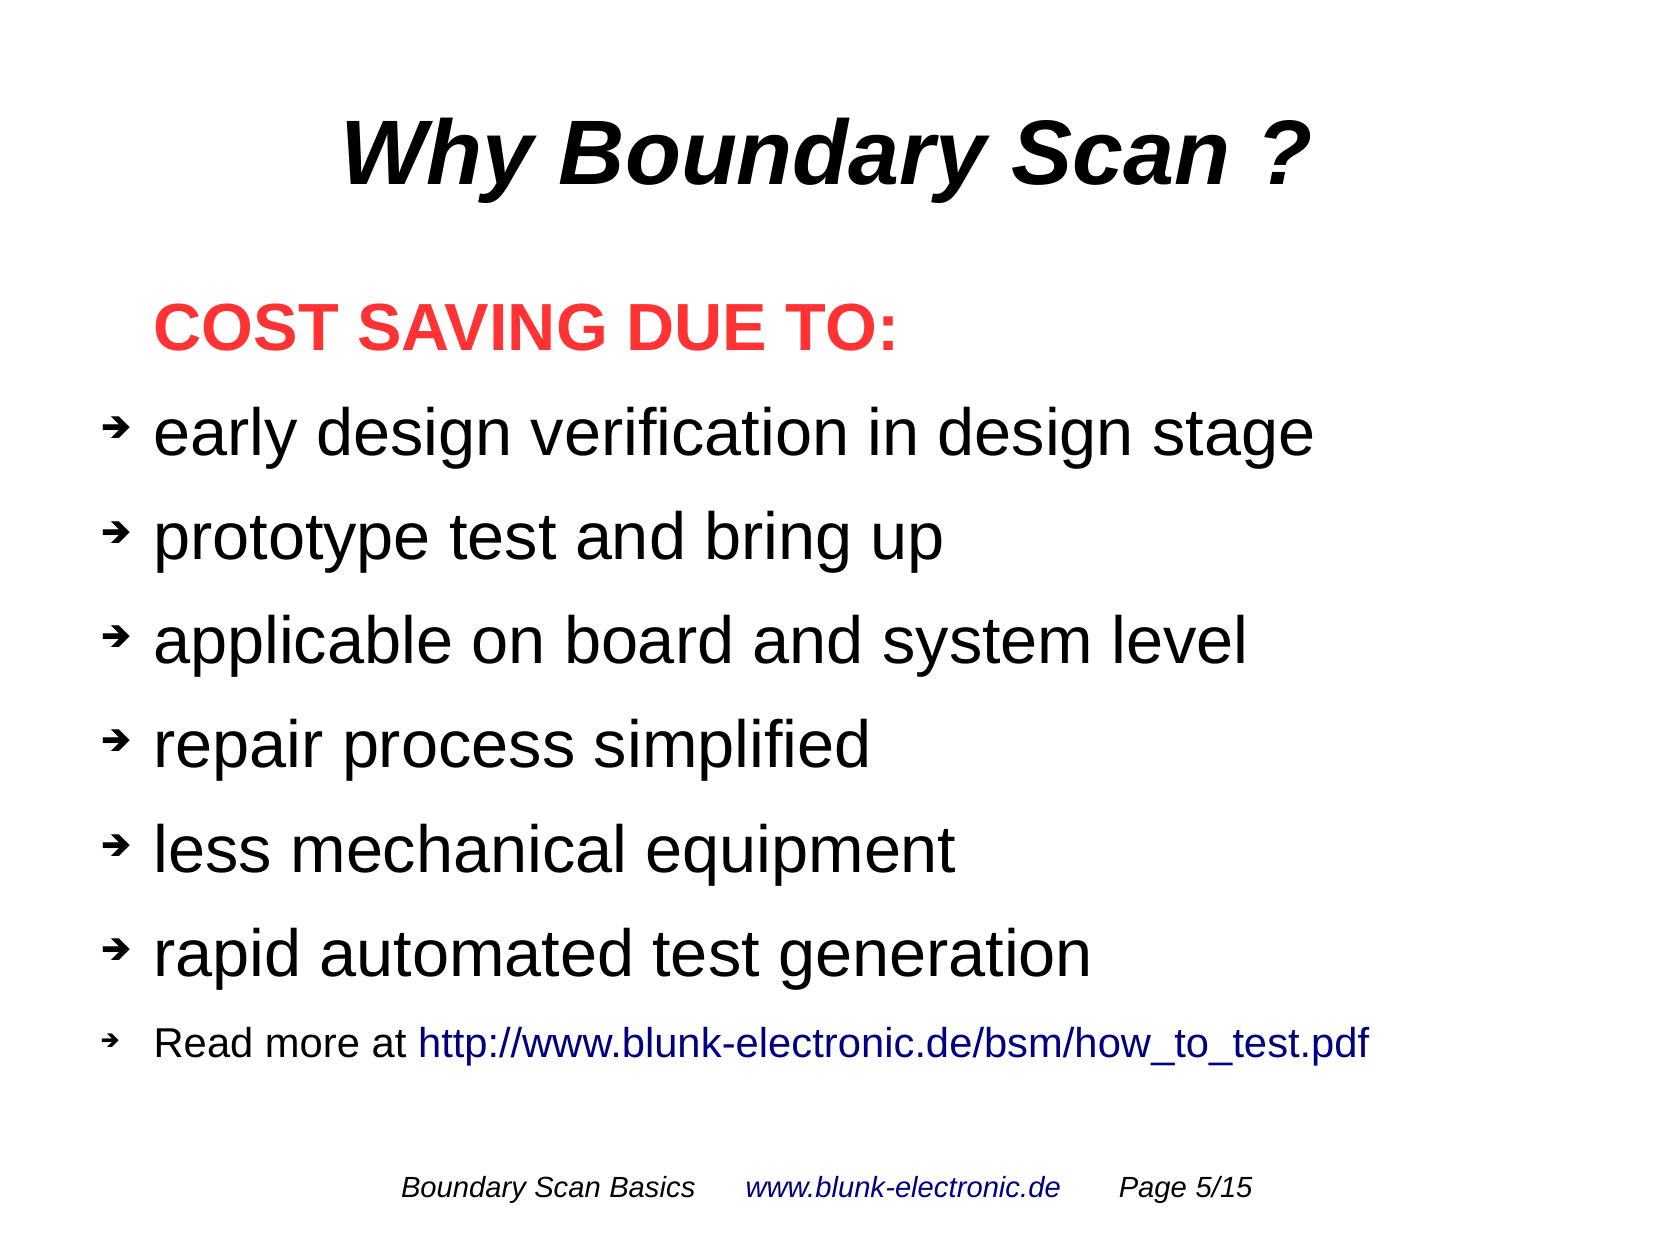

# Why Boundary Scan ?
COST SAVING DUE TO:
early design verification in design stage
prototype test and bring up
applicable on board and system level
repair process simplified
less mechanical equipment
rapid automated test generation
Read more at http://www.blunk-electronic.de/bsm/how_to_test.pdf
Boundary Scan Basics www.blunk-electronic.de Page /15